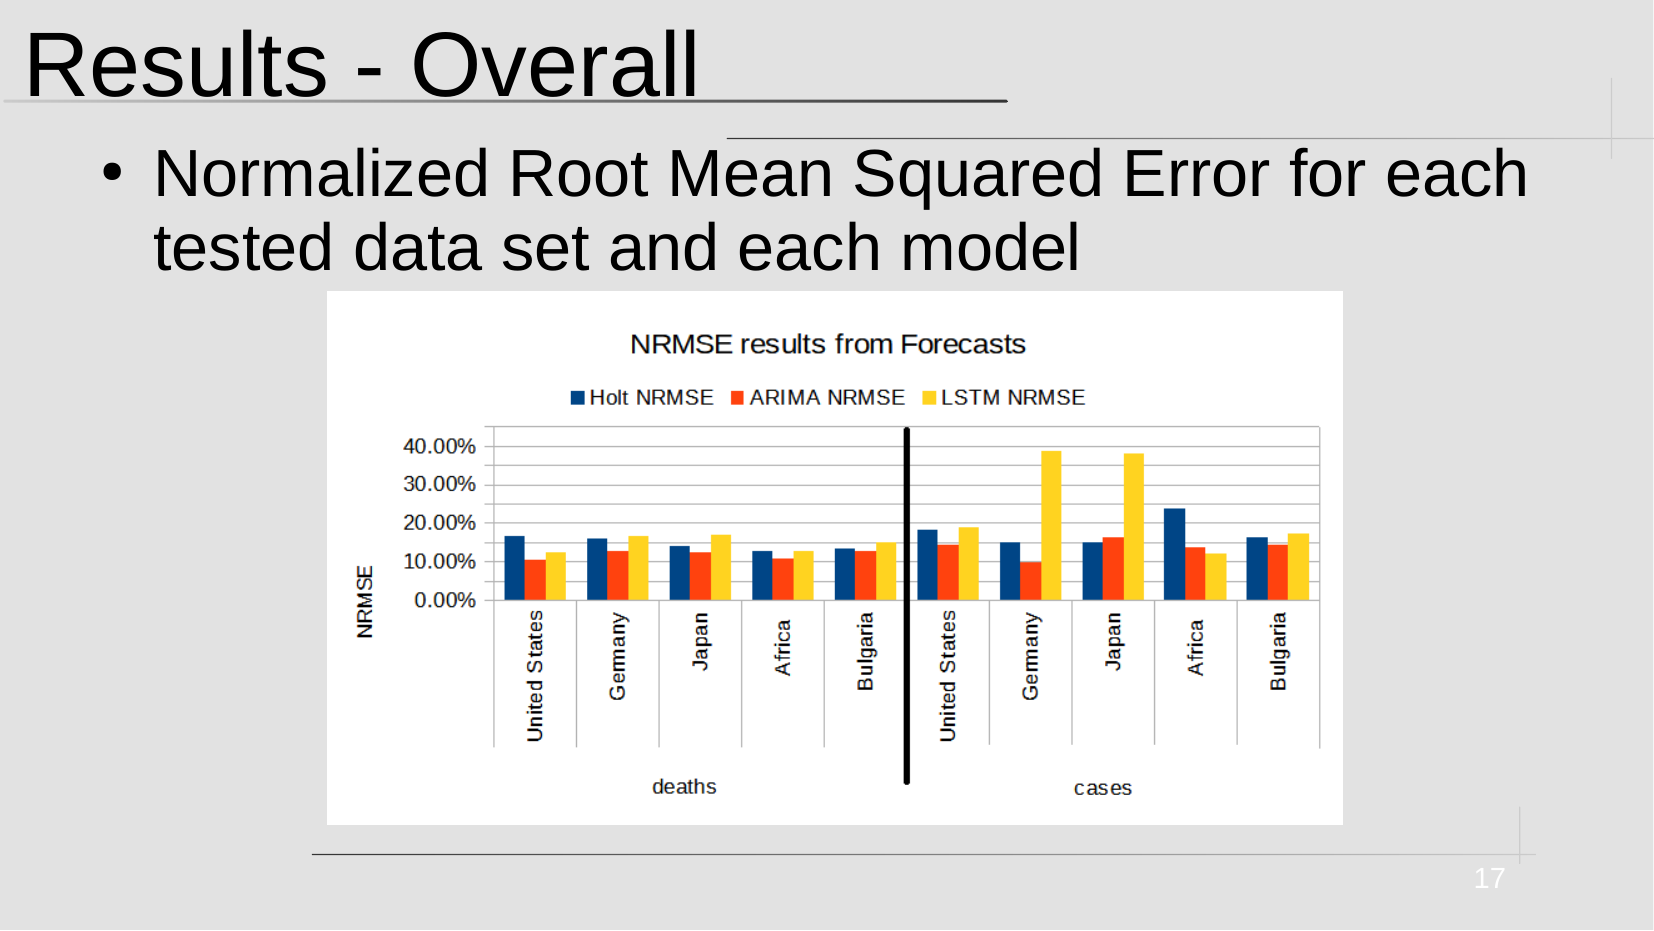

# Results - Overall
Normalized Root Mean Squared Error for each tested data set and each model
17